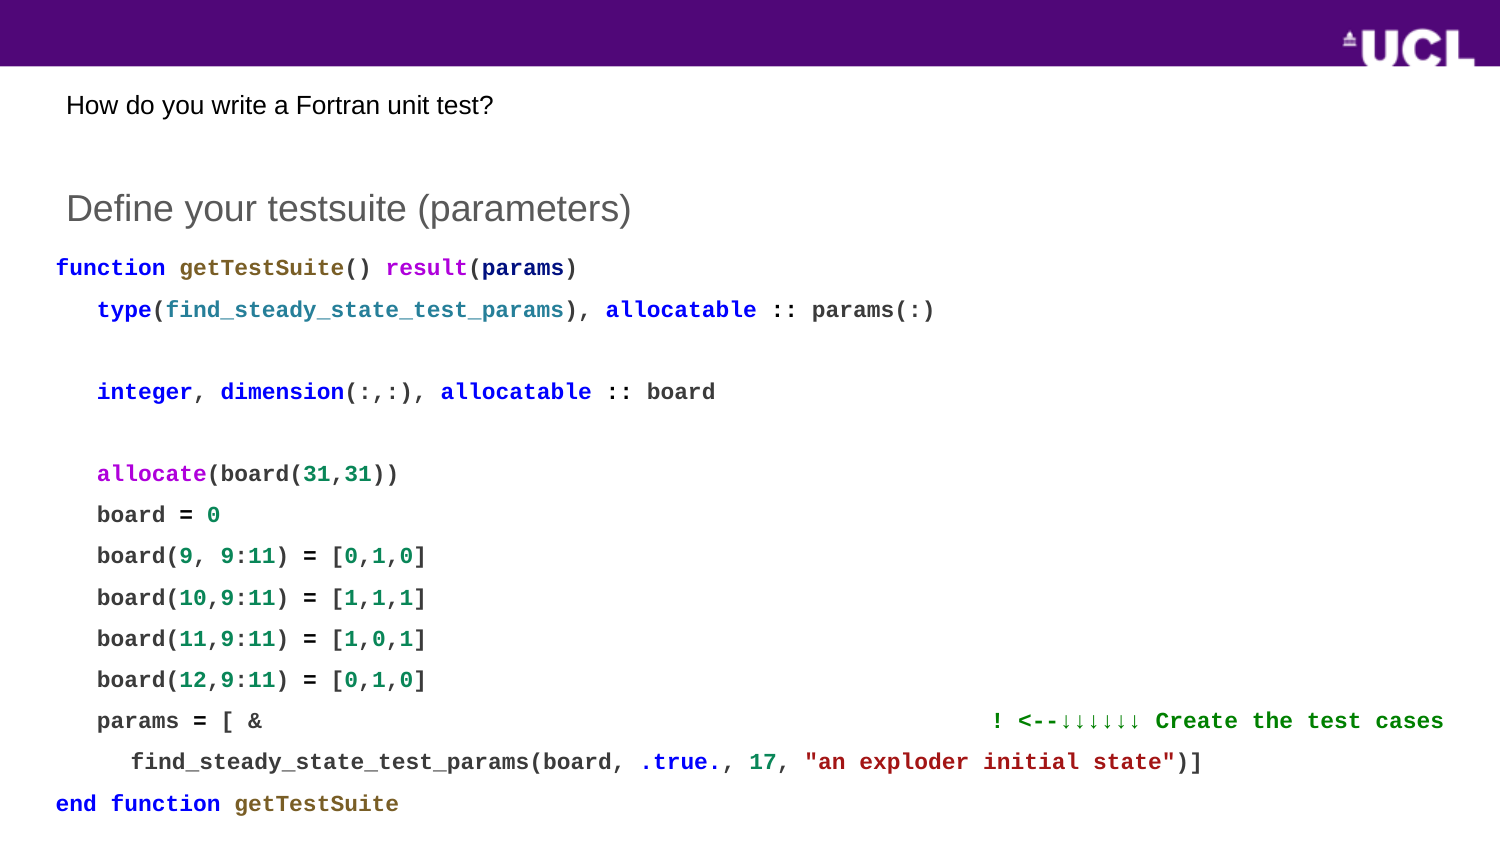

# How do you write a Fortran unit test?
Define your testsuite (parameters)
function getTestSuite() result(params)
 type(find_steady_state_test_params), allocatable :: params(:)
 integer, dimension(:,:), allocatable :: board
 allocate(board(31,31))
 board = 0
 board(9, 9:11) = [0,1,0]
 board(10,9:11) = [1,1,1]
 board(11,9:11) = [1,0,1]
 board(12,9:11) = [0,1,0]
 params = [ & ! <--↓↓↓↓↓↓ Create the test cases
find_steady_state_test_params(board, .true., 17, "an exploder initial state")]
end function getTestSuite